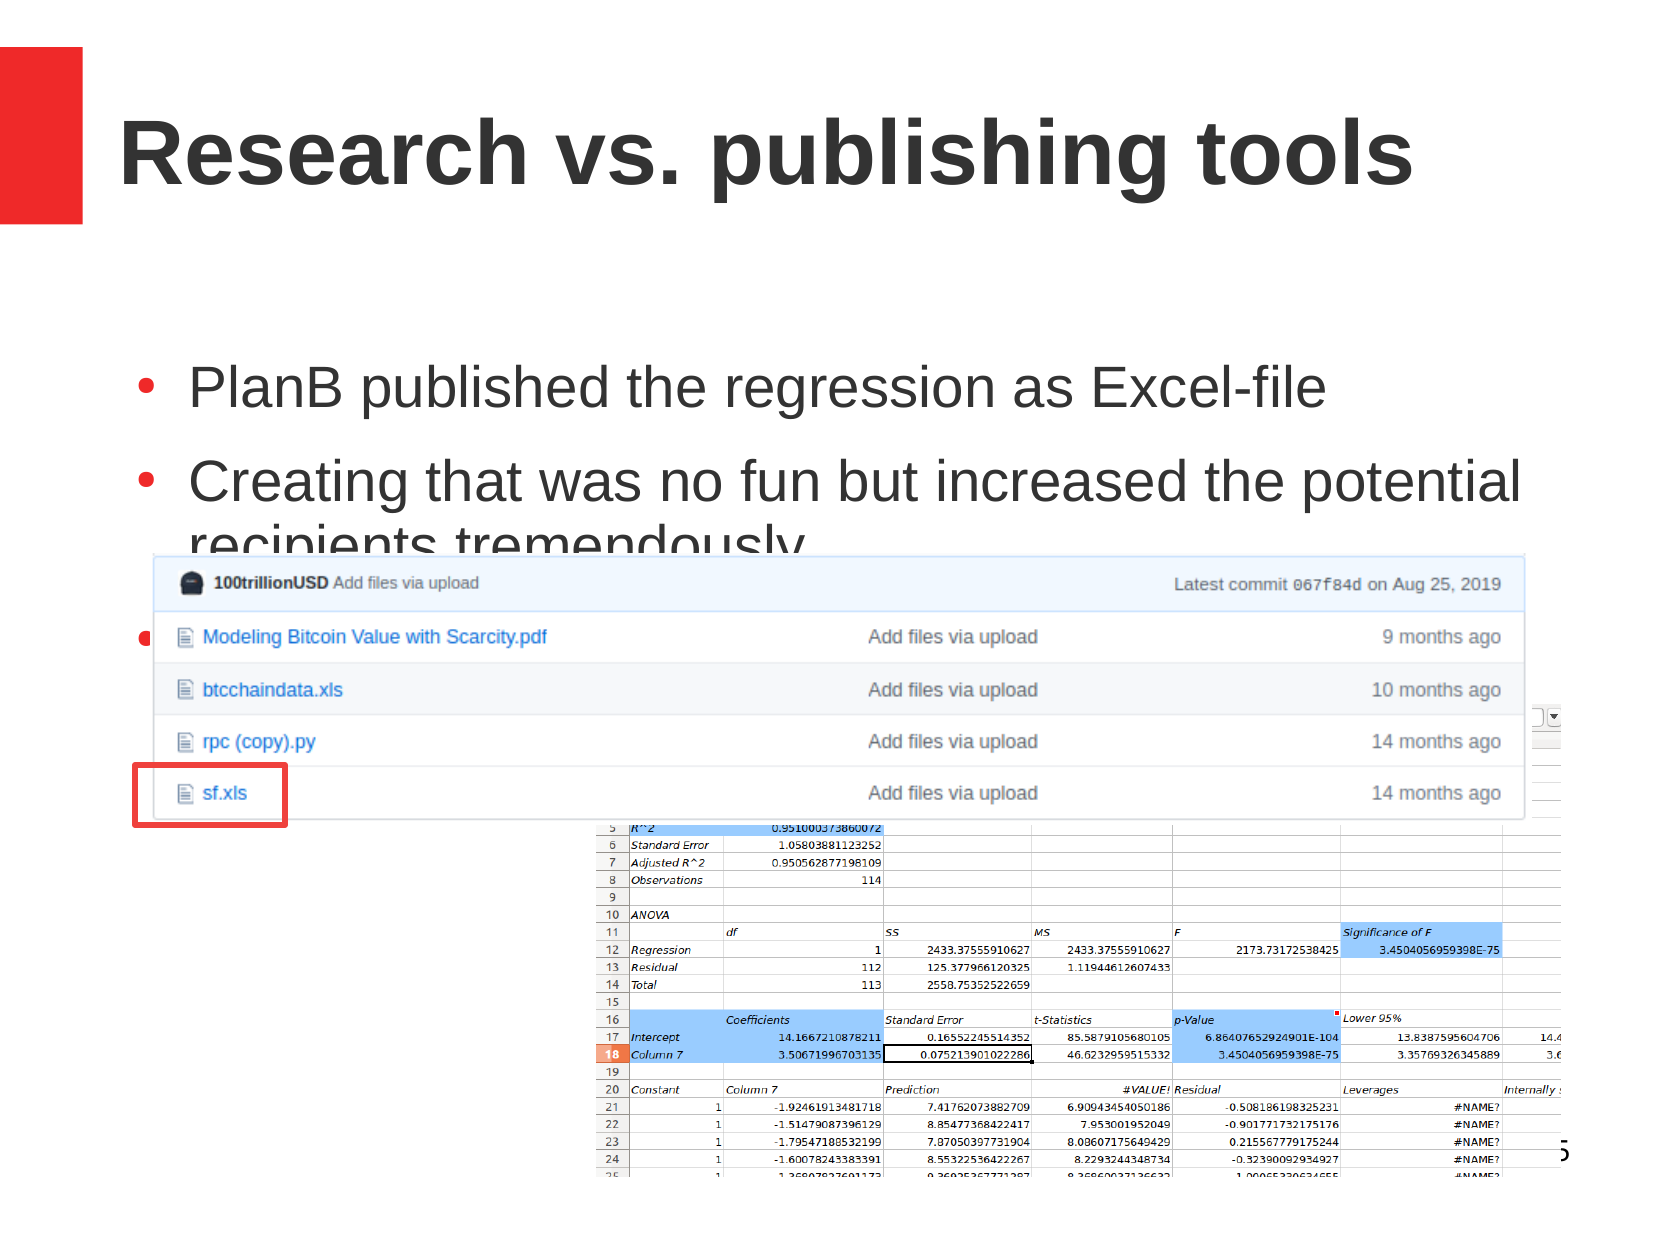

# Research vs. publishing tools
PlanB published the regression as Excel-file
Creating that was no fun but increased the potential recipients tremendously
The tool for publishing data-science-results is not necessary the best tool for researching
3